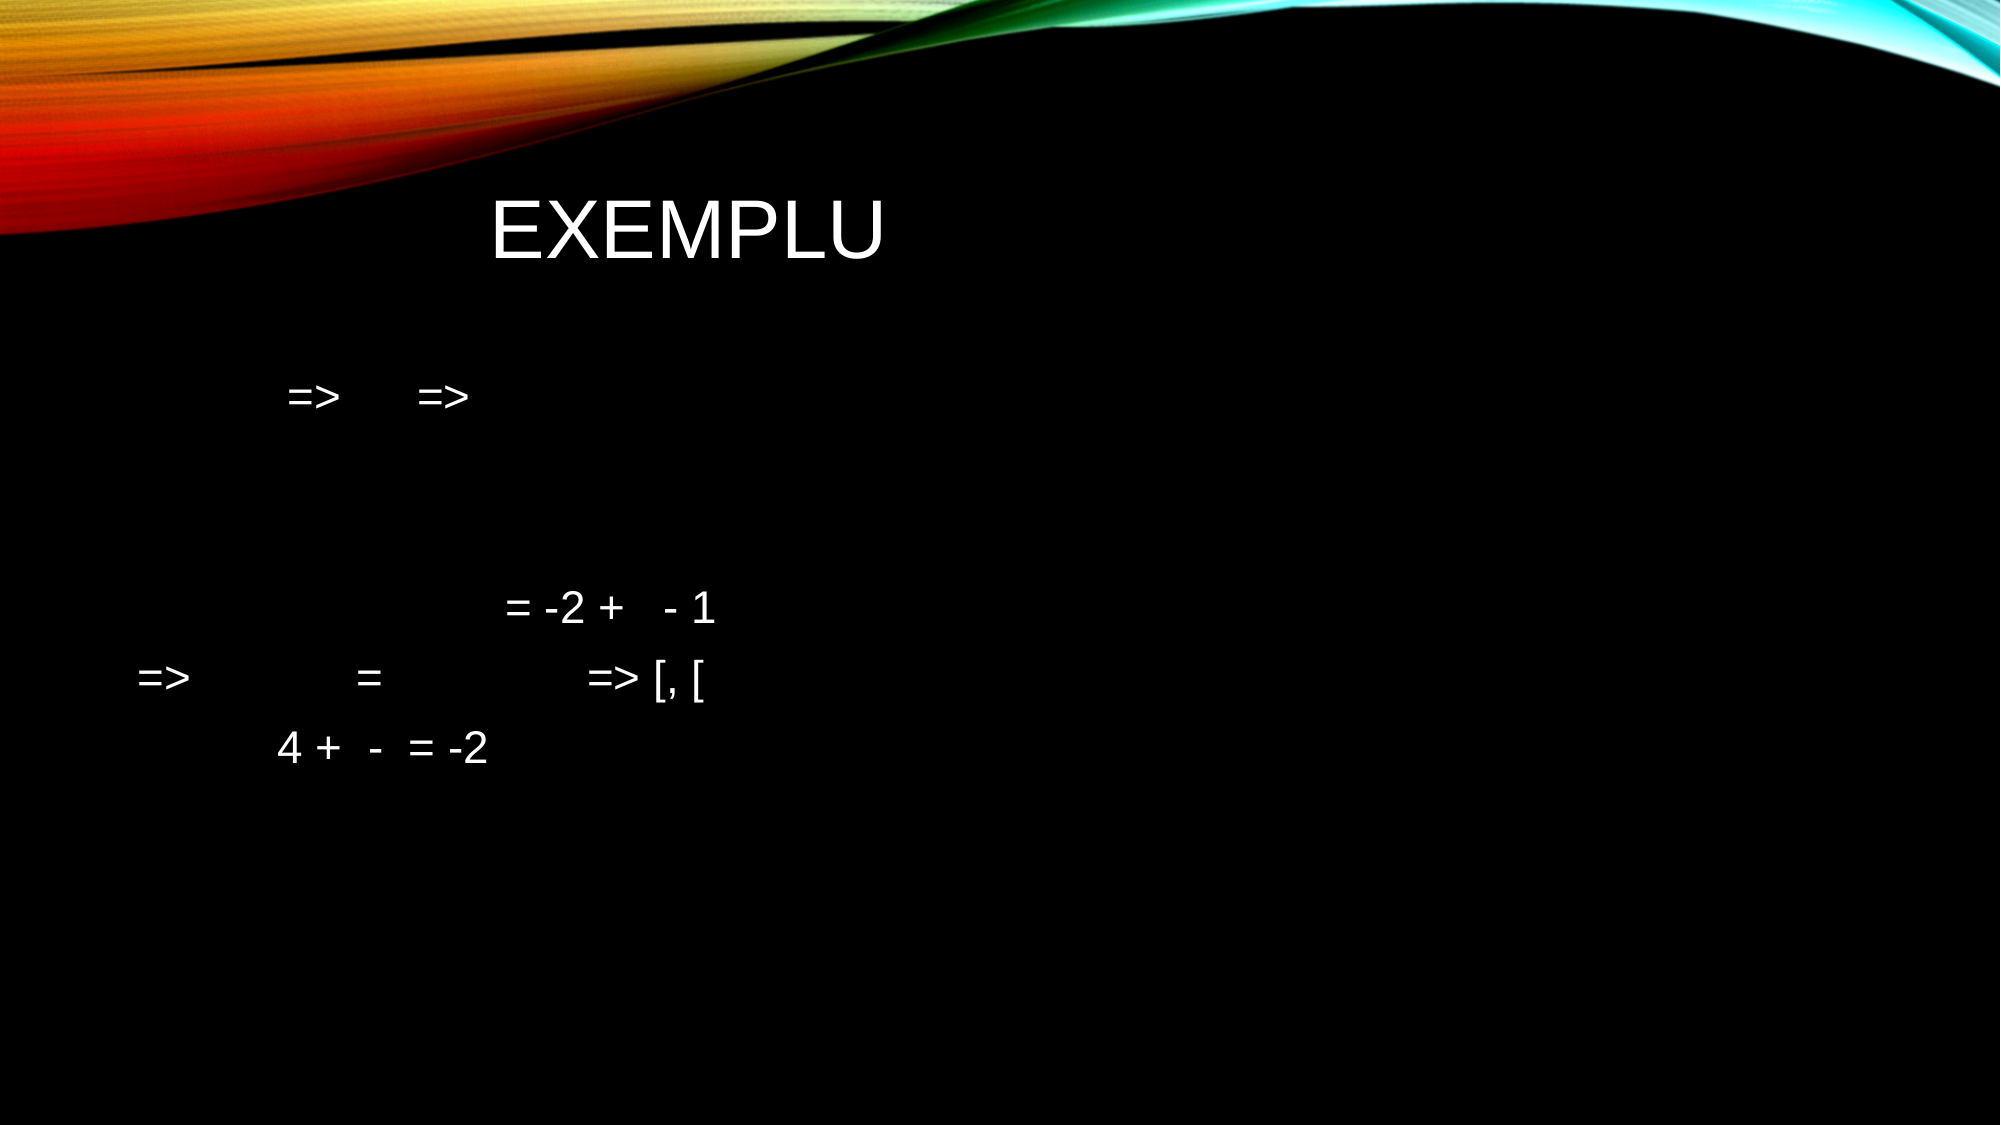

# Exemplu
	 	 => =>
	 = -2 + - 1
 => = 			 => [, [
 4 + - = -2